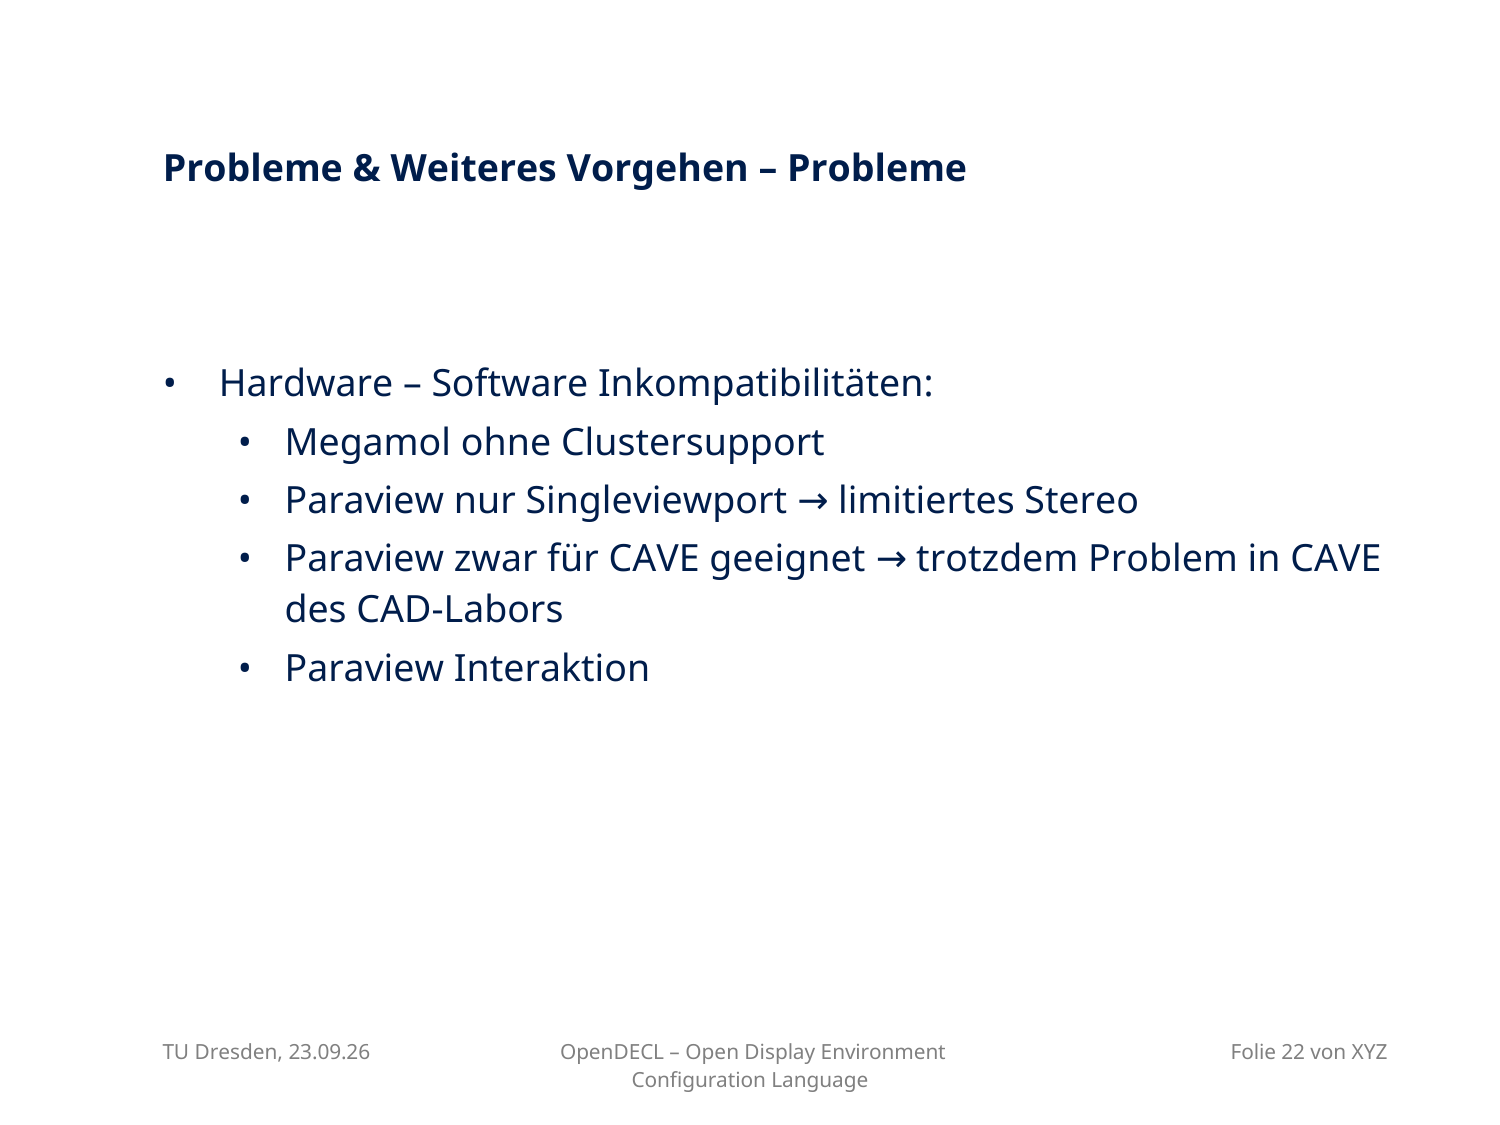

# Probleme & Weiteres Vorgehen – Probleme
Hardware – Software Inkompatibilitäten:
Megamol ohne Clustersupport
Paraview nur Singleviewport → limitiertes Stereo
Paraview zwar für CAVE geeignet → trotzdem Problem in CAVE des CAD-Labors
Paraview Interaktion
22